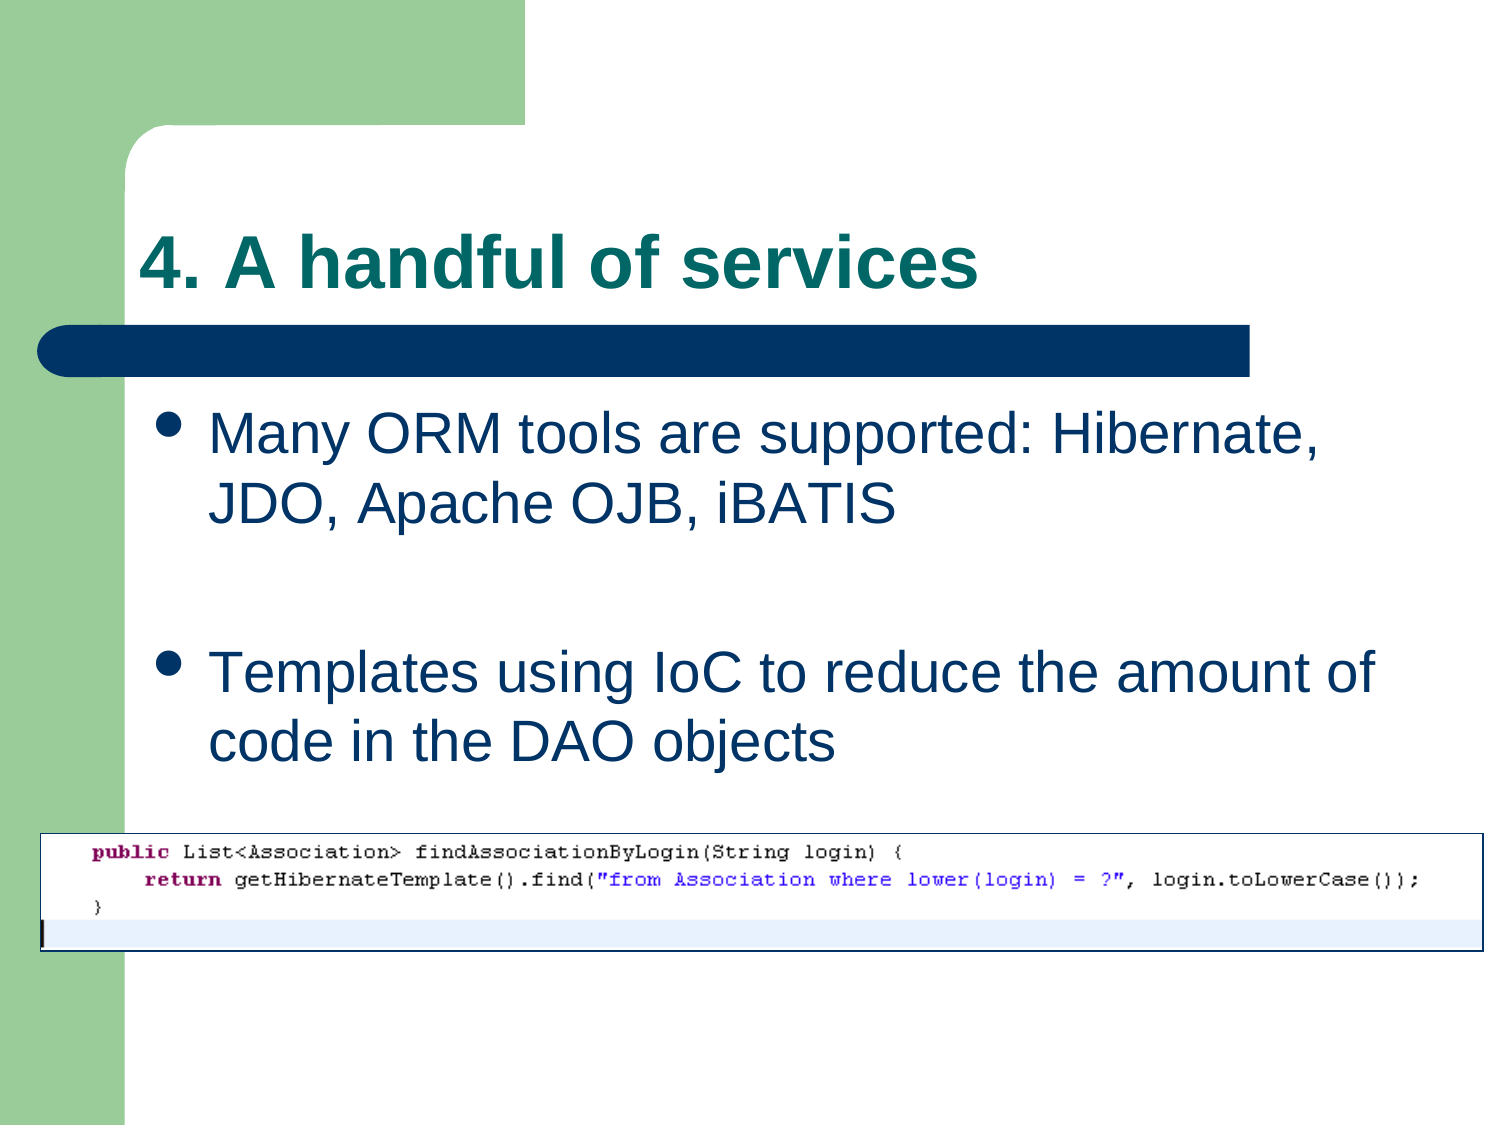

# 4. A handful of services
Many ORM tools are supported: Hibernate, JDO, Apache OJB, iBATIS
Templates using IoC to reduce the amount of code in the DAO objects